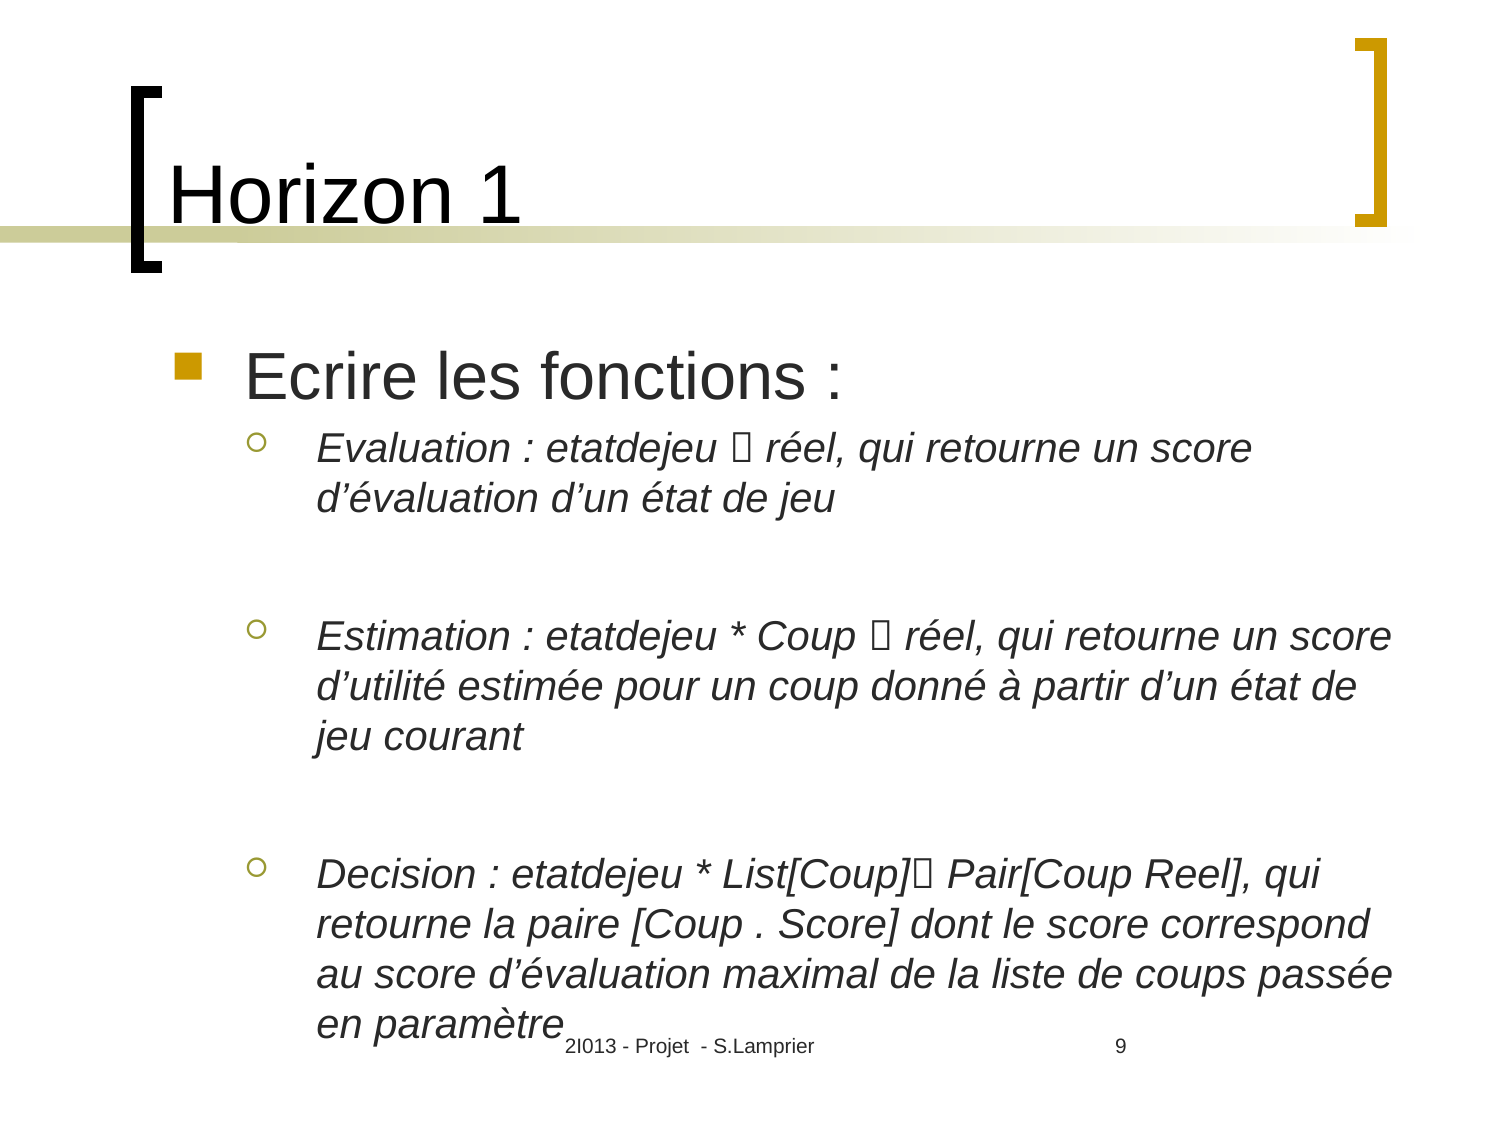

# Horizon 1
Ecrire les fonctions :
Evaluation : etatdejeu  réel, qui retourne un score d’évaluation d’un état de jeu
Estimation : etatdejeu * Coup  réel, qui retourne un score d’utilité estimée pour un coup donné à partir d’un état de jeu courant
Decision : etatdejeu * List[Coup] Pair[Coup Reel], qui retourne la paire [Coup . Score] dont le score correspond au score d’évaluation maximal de la liste de coups passée en paramètre
2I013 - Projet - S.Lamprier